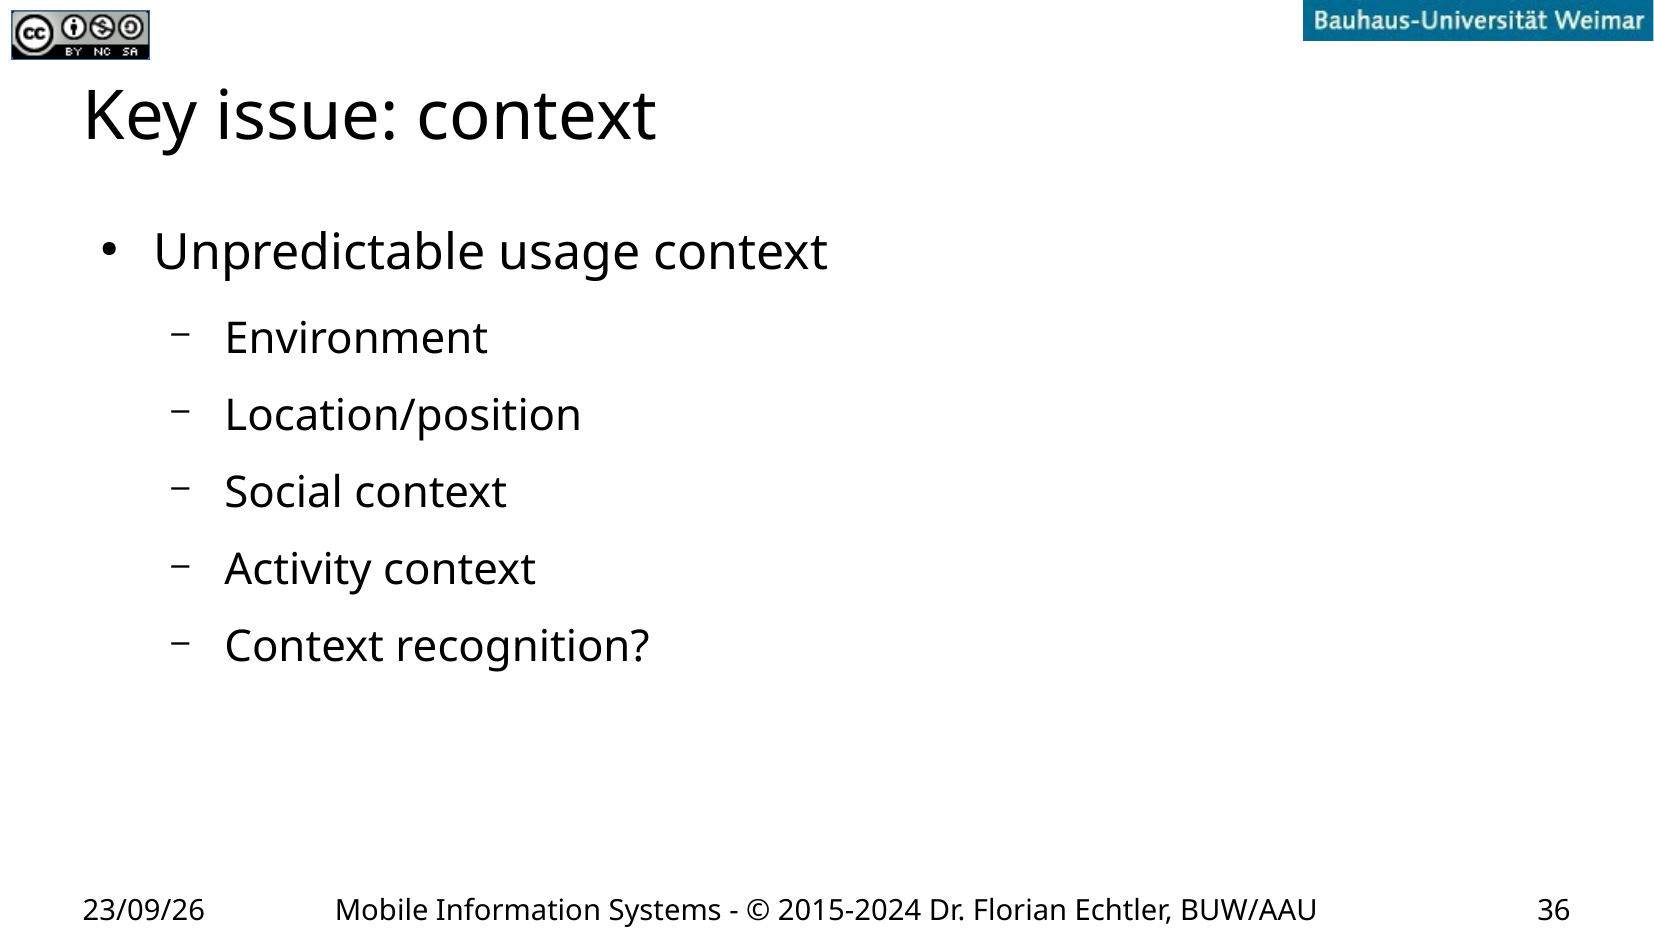

# Key issue: context
Unpredictable usage context
Environment
Location/position
Social context
Activity context
Context recognition?
Mobile Information Systems - © 2015-2024 Dr. Florian Echtler, BUW/AAU
36